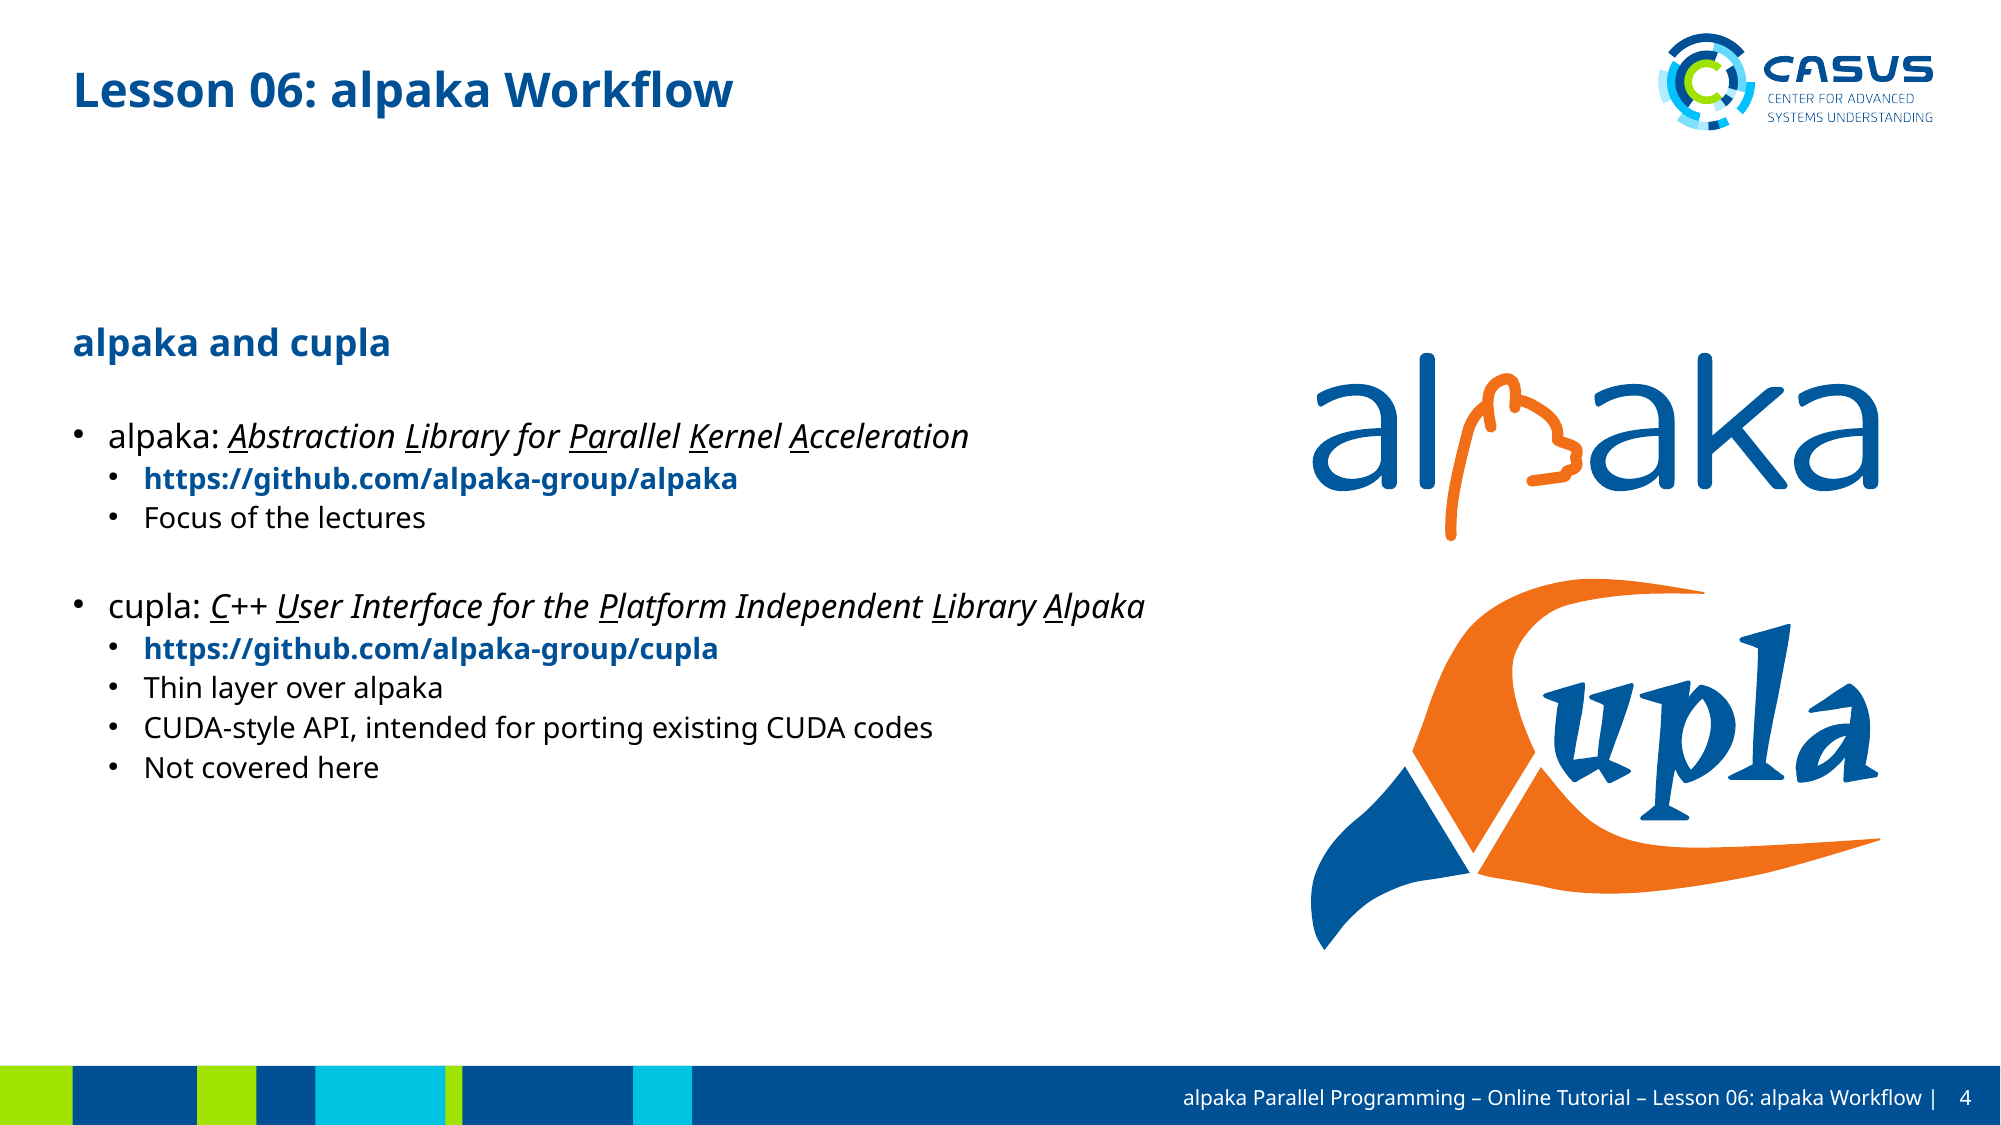

# Lesson 06: alpaka Workflow
alpaka and cupla
alpaka: Abstraction Library for Parallel Kernel Acceleration
https://github.com/alpaka-group/alpaka
Focus of the lectures
cupla: C++ User Interface for the Platform Independent Library Alpaka
https://github.com/alpaka-group/cupla
Thin layer over alpaka
CUDA-style API, intended for porting existing CUDA codes
Not covered here
alpaka Parallel Programming – Online Tutorial – Lesson 06: alpaka Workflow
4